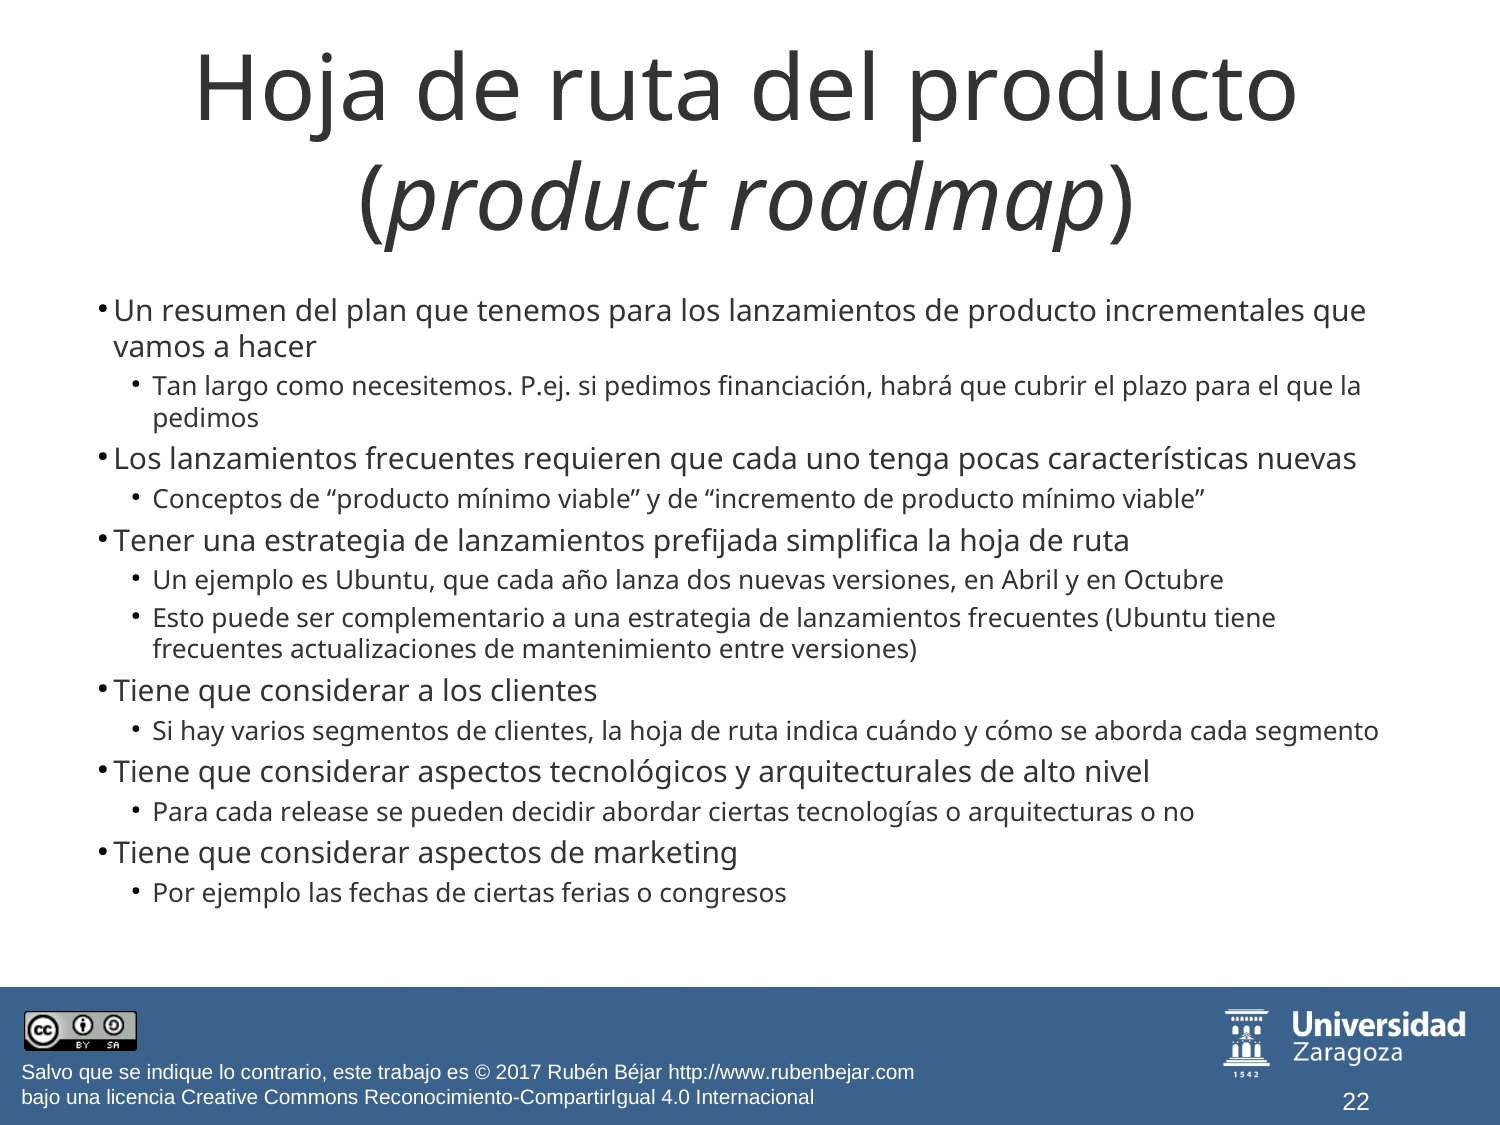

# Hoja de ruta del producto (product roadmap)
Un resumen del plan que tenemos para los lanzamientos de producto incrementales que vamos a hacer
Tan largo como necesitemos. P.ej. si pedimos financiación, habrá que cubrir el plazo para el que la pedimos
Los lanzamientos frecuentes requieren que cada uno tenga pocas características nuevas
Conceptos de “producto mínimo viable” y de “incremento de producto mínimo viable”
Tener una estrategia de lanzamientos prefijada simplifica la hoja de ruta
Un ejemplo es Ubuntu, que cada año lanza dos nuevas versiones, en Abril y en Octubre
Esto puede ser complementario a una estrategia de lanzamientos frecuentes (Ubuntu tiene frecuentes actualizaciones de mantenimiento entre versiones)
Tiene que considerar a los clientes
Si hay varios segmentos de clientes, la hoja de ruta indica cuándo y cómo se aborda cada segmento
Tiene que considerar aspectos tecnológicos y arquitecturales de alto nivel
Para cada release se pueden decidir abordar ciertas tecnologías o arquitecturas o no
Tiene que considerar aspectos de marketing
Por ejemplo las fechas de ciertas ferias o congresos